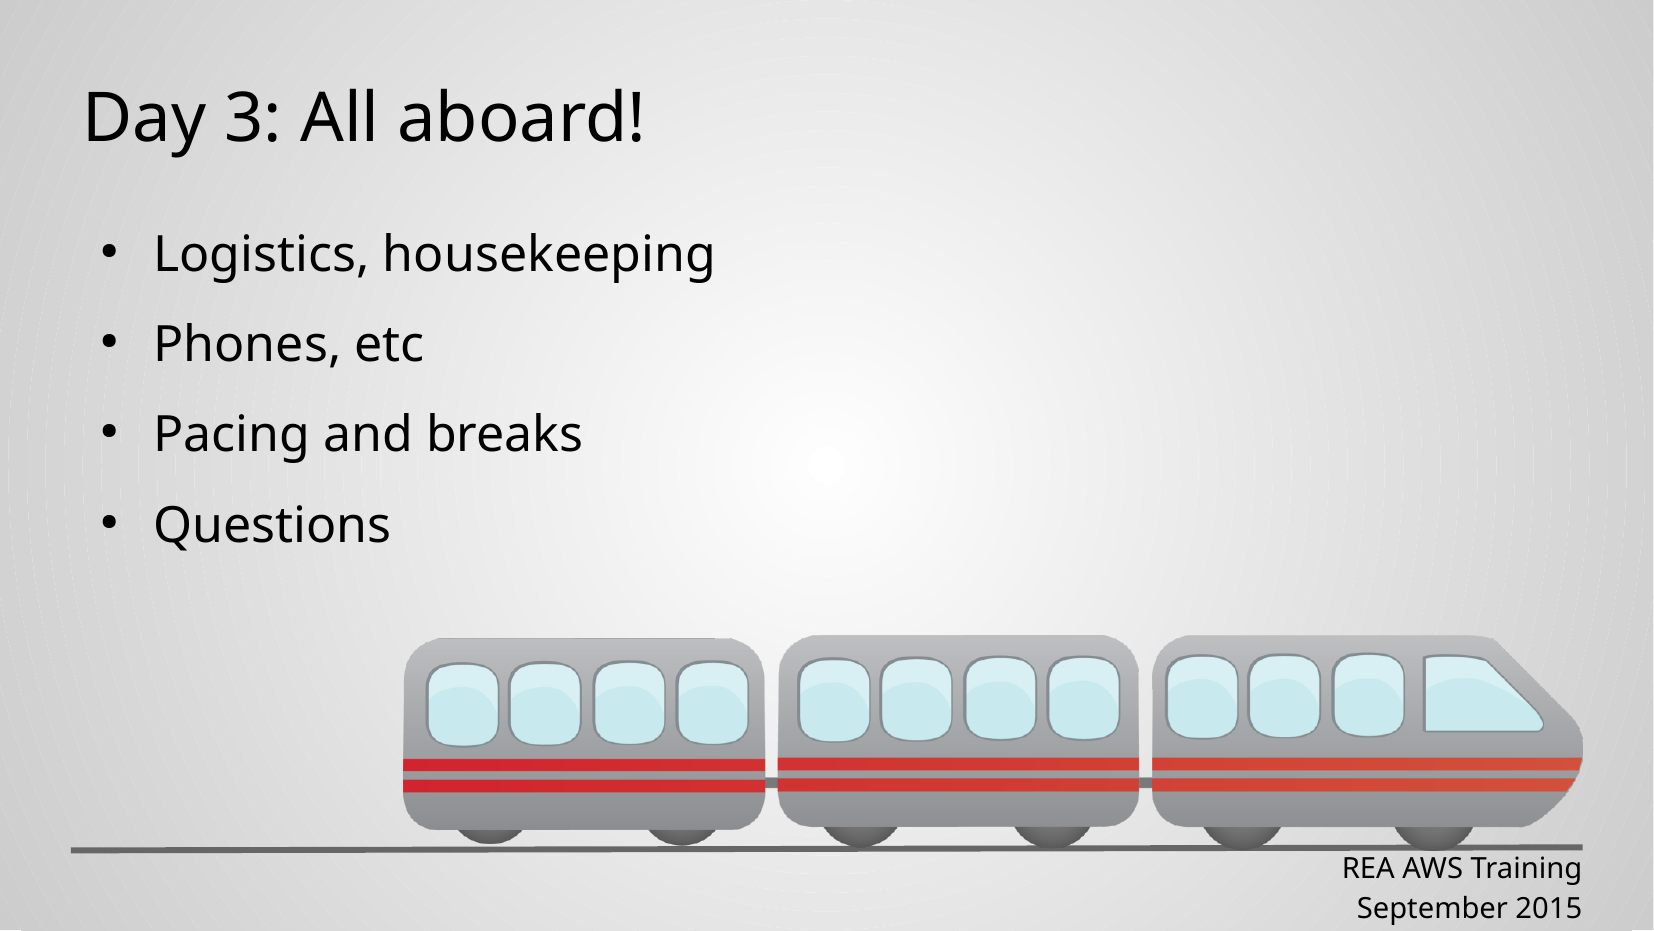

# Day 3: All aboard!
Logistics, housekeeping
Phones, etc
Pacing and breaks
Questions